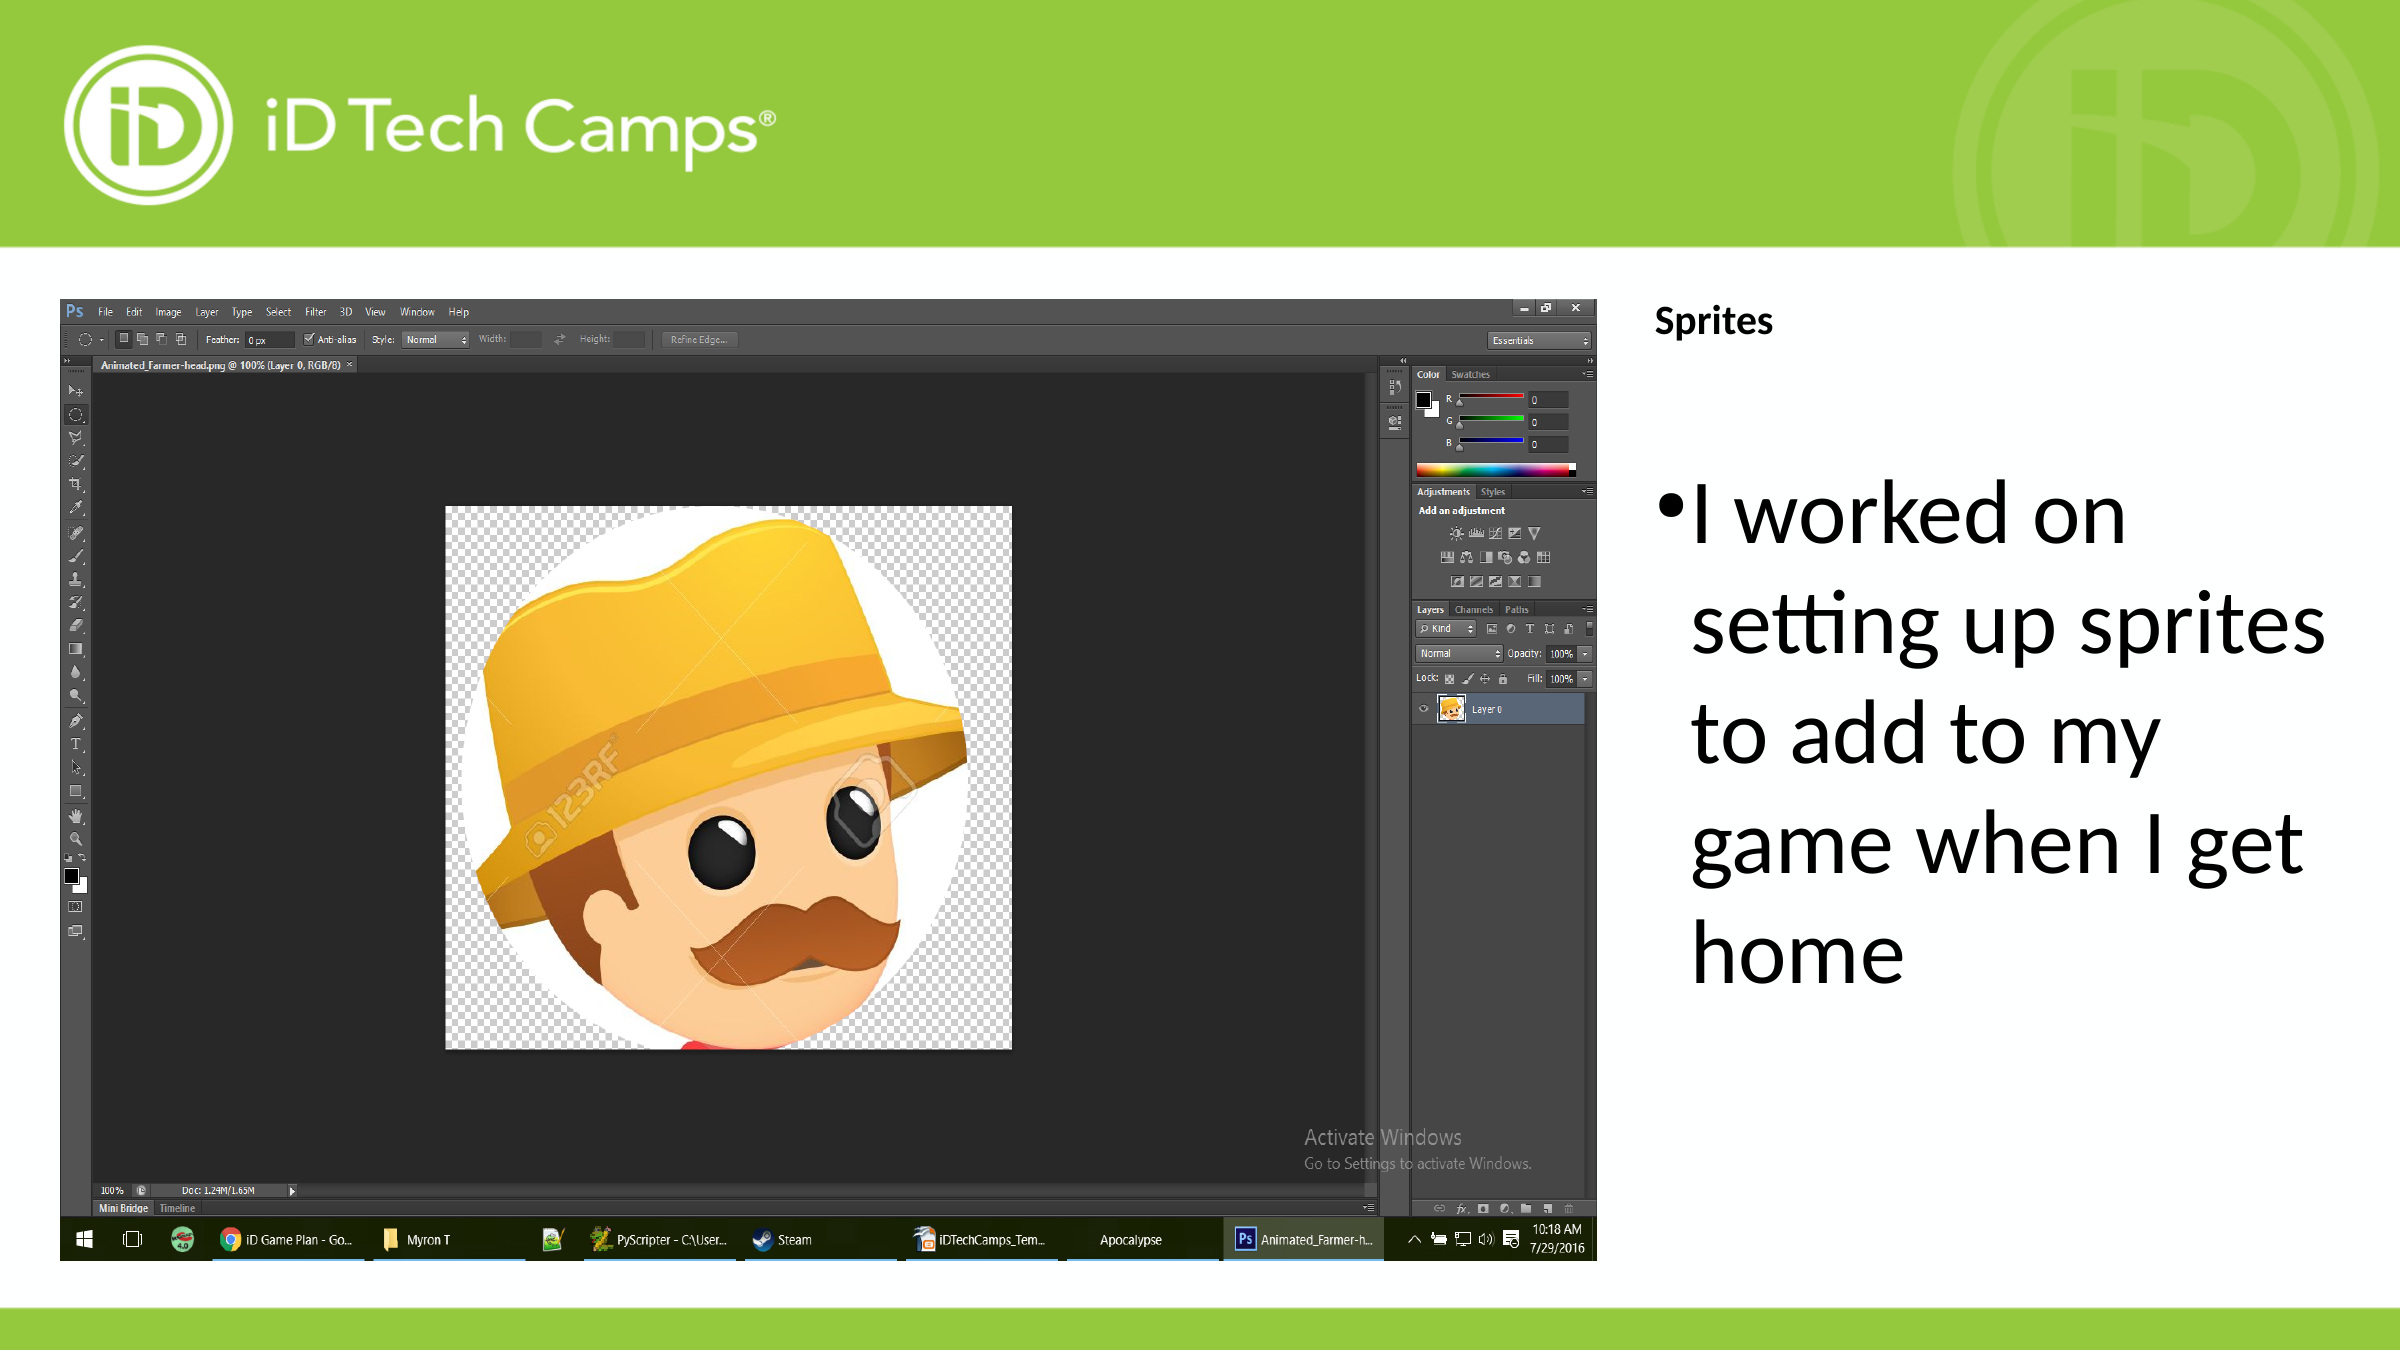

Sprites
I worked on setting up sprites to add to my game when I get home
Replace this image with your own screenshot. Then delete this text.
To replace image: Right click and choose “Change Picture”.